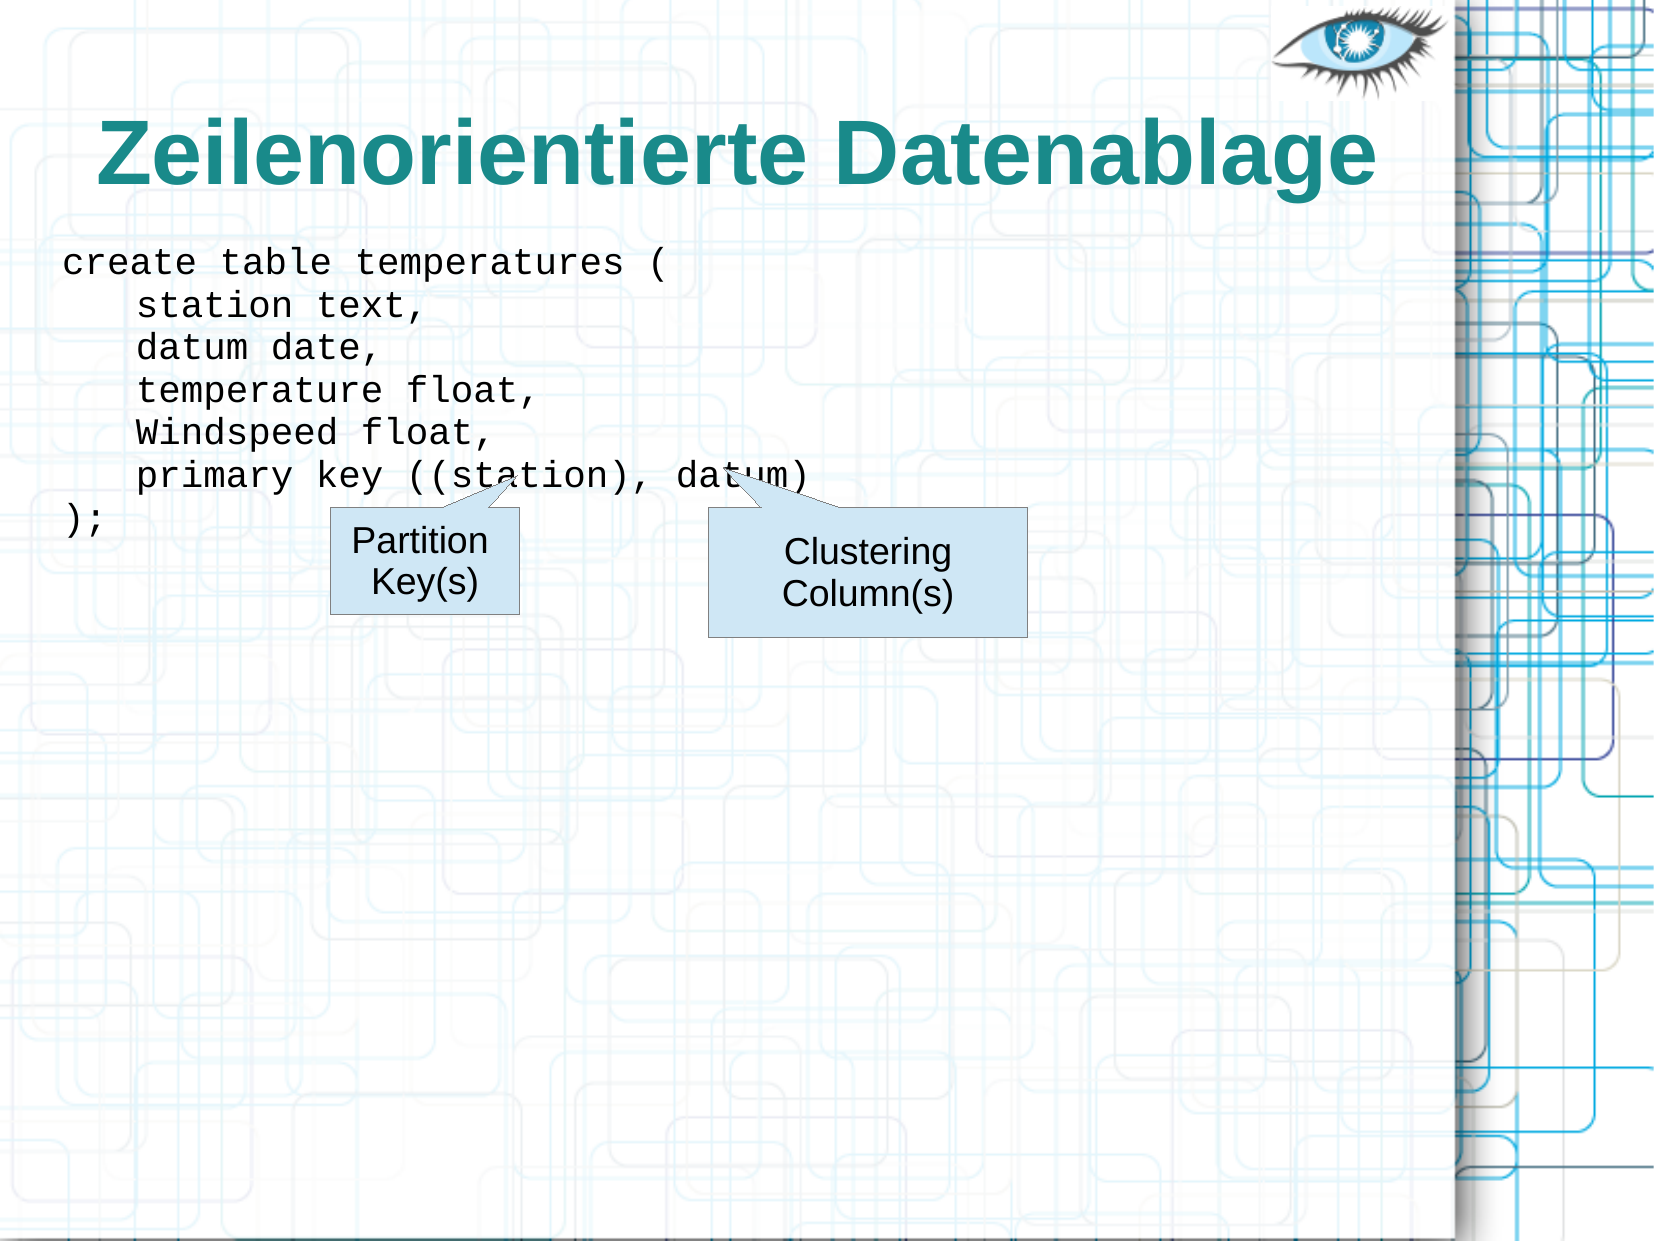

# Zeilenorientierte Datenablage
create table temperatures (
	station text,
	datum date,
	temperature float,
	Windspeed float,
	primary key ((station), datum)
);
Partition
Key(s)
Clustering
Column(s)